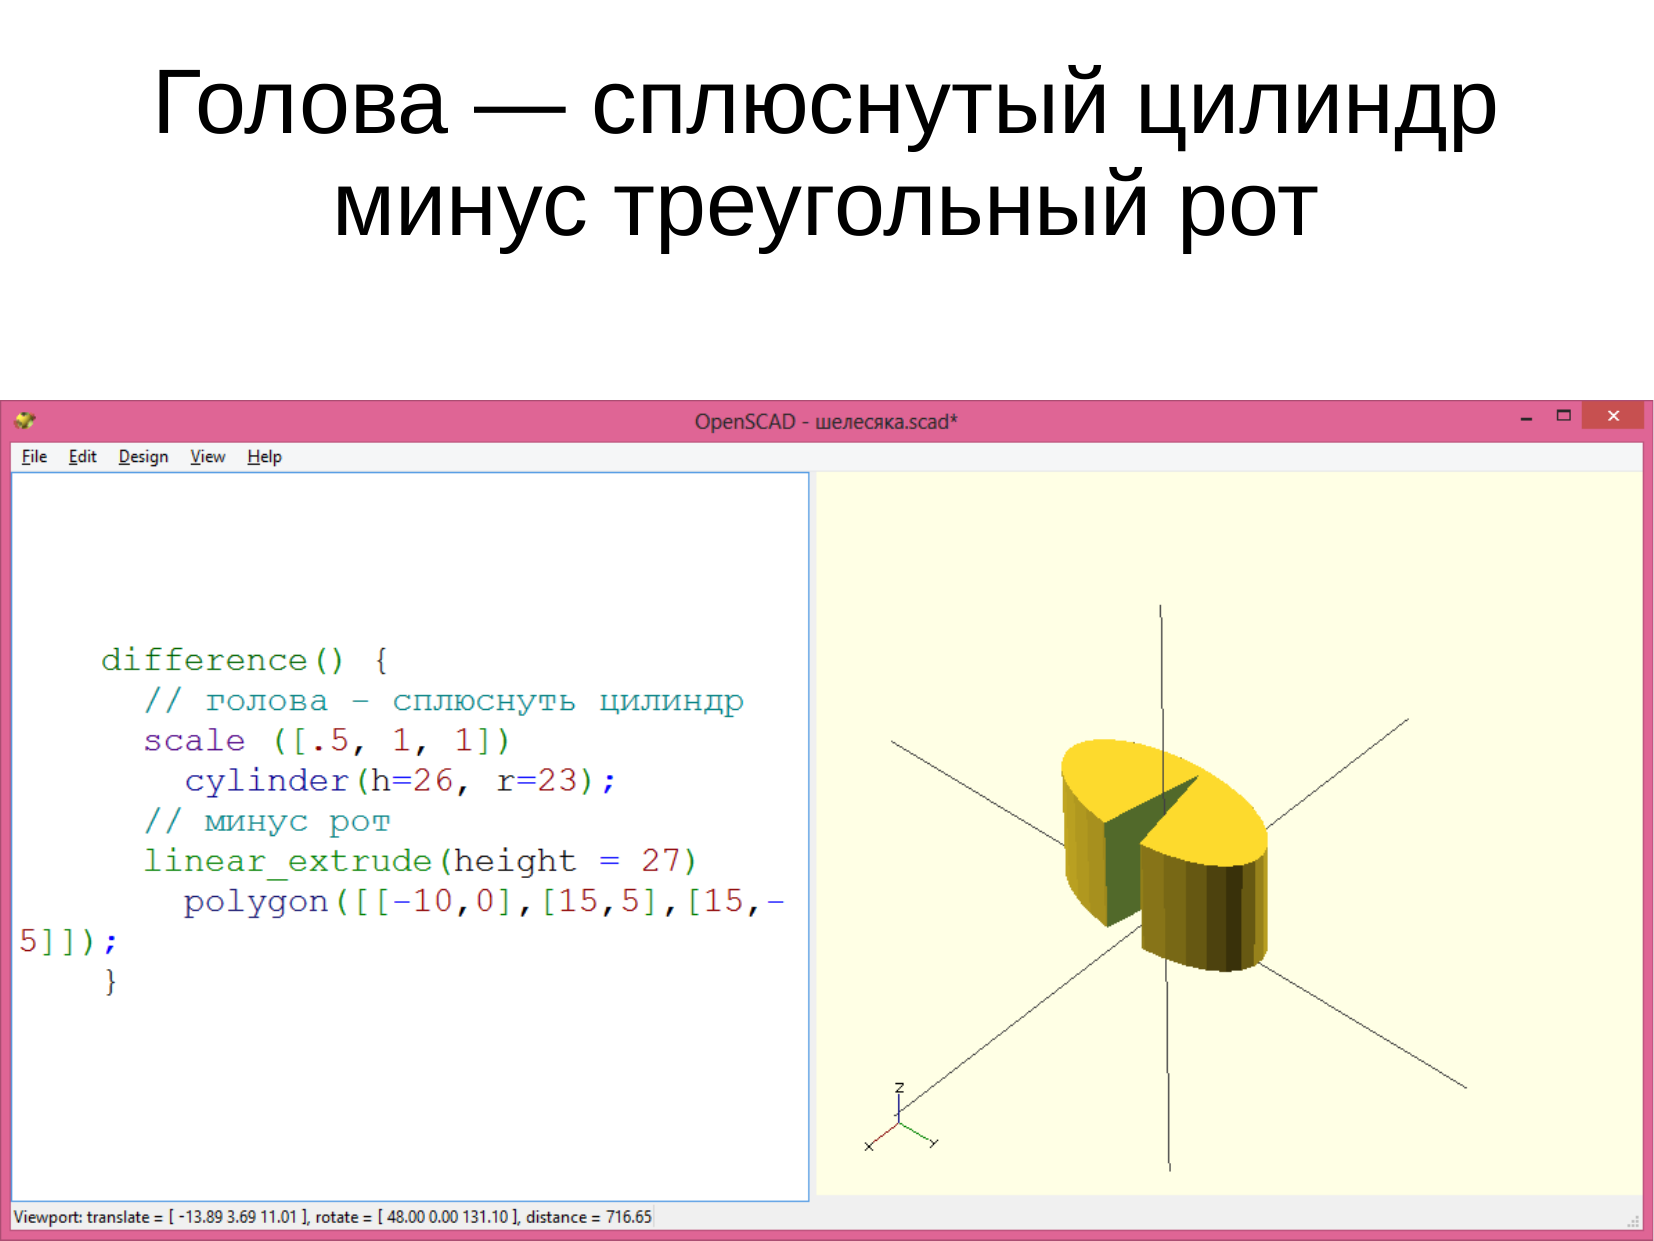

# Голова — сплюснутый цилиндр минус треугольный рот